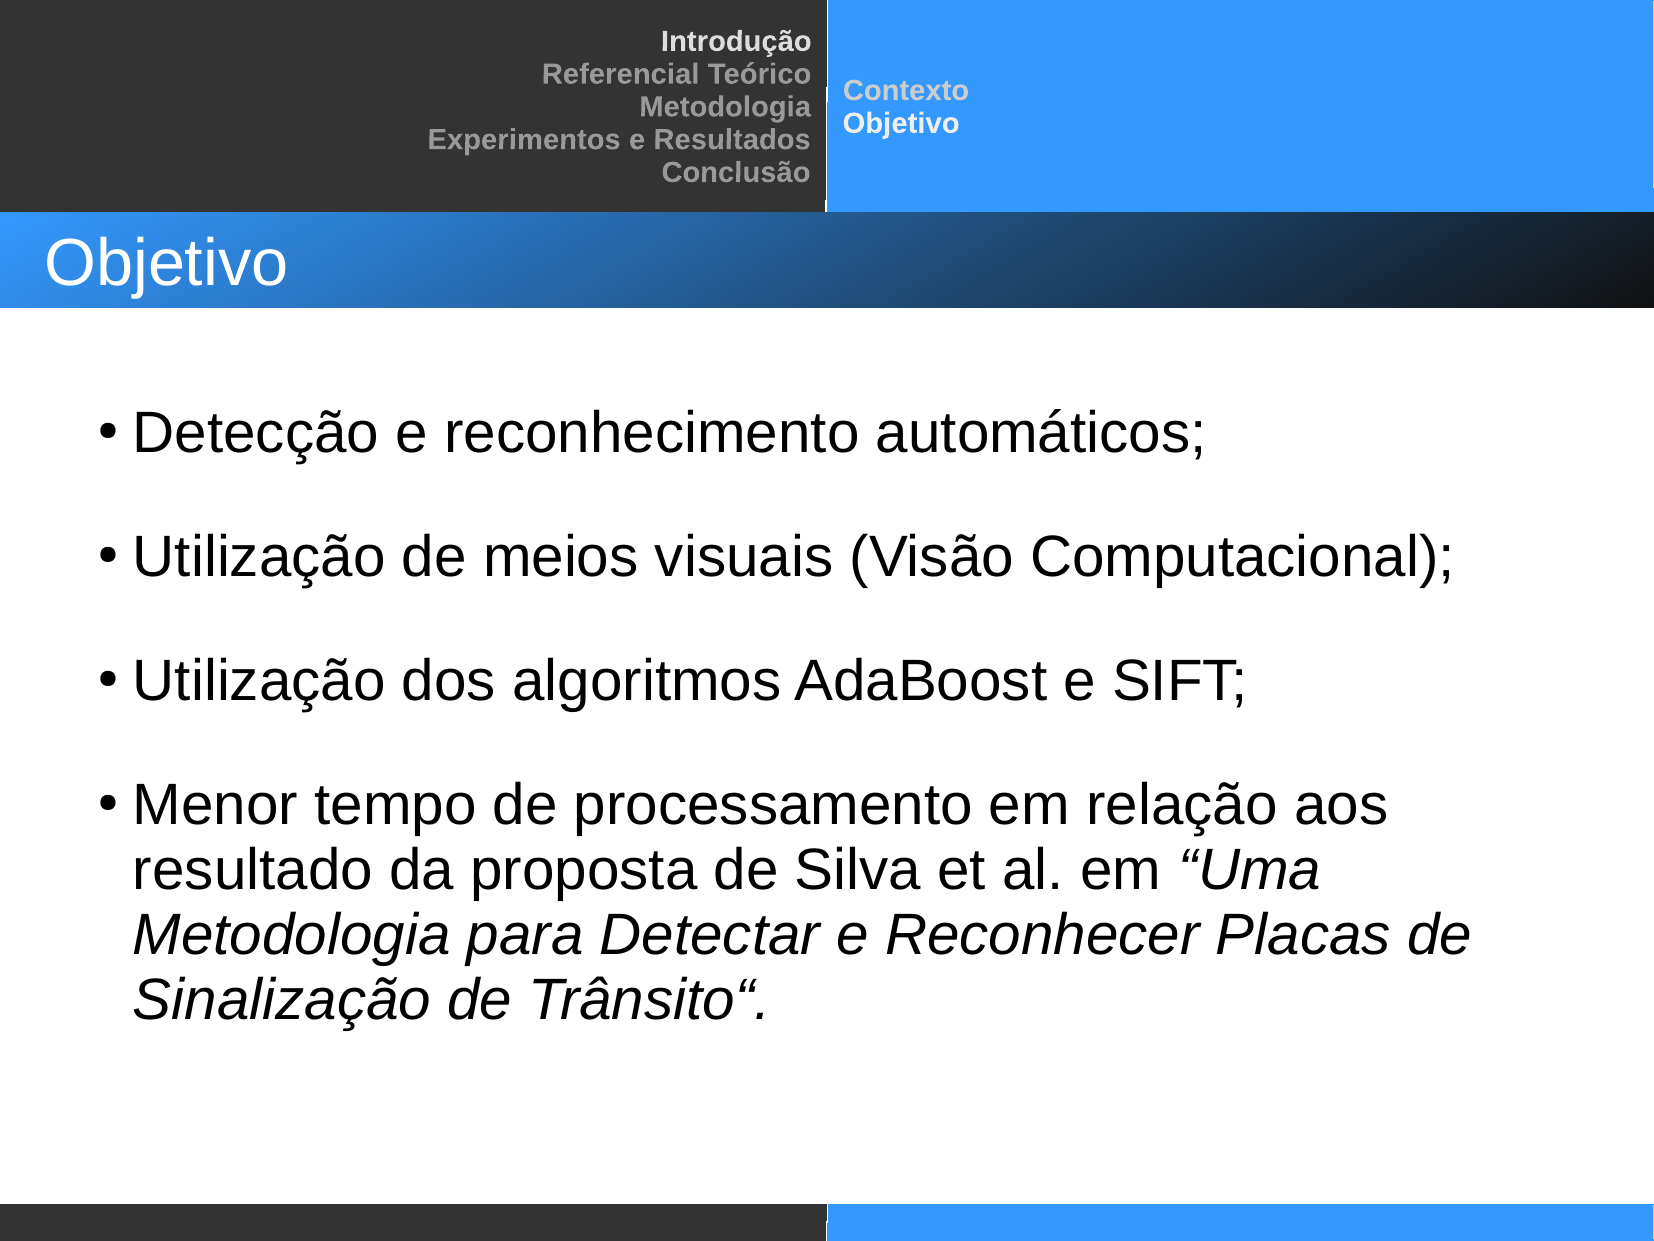

Introdução
Referencial Teórico
Metodologia
Experimentos e Resultados
Conclusão
Contexto
Objetivo
Objetivo
Detecção e reconhecimento automáticos;
Utilização de meios visuais (Visão Computacional);
Utilização dos algoritmos AdaBoost e SIFT;
Menor tempo de processamento em relação aos resultado da proposta de Silva et al. em “Uma Metodologia para Detectar e Reconhecer Placas de Sinalização de Trânsito“.